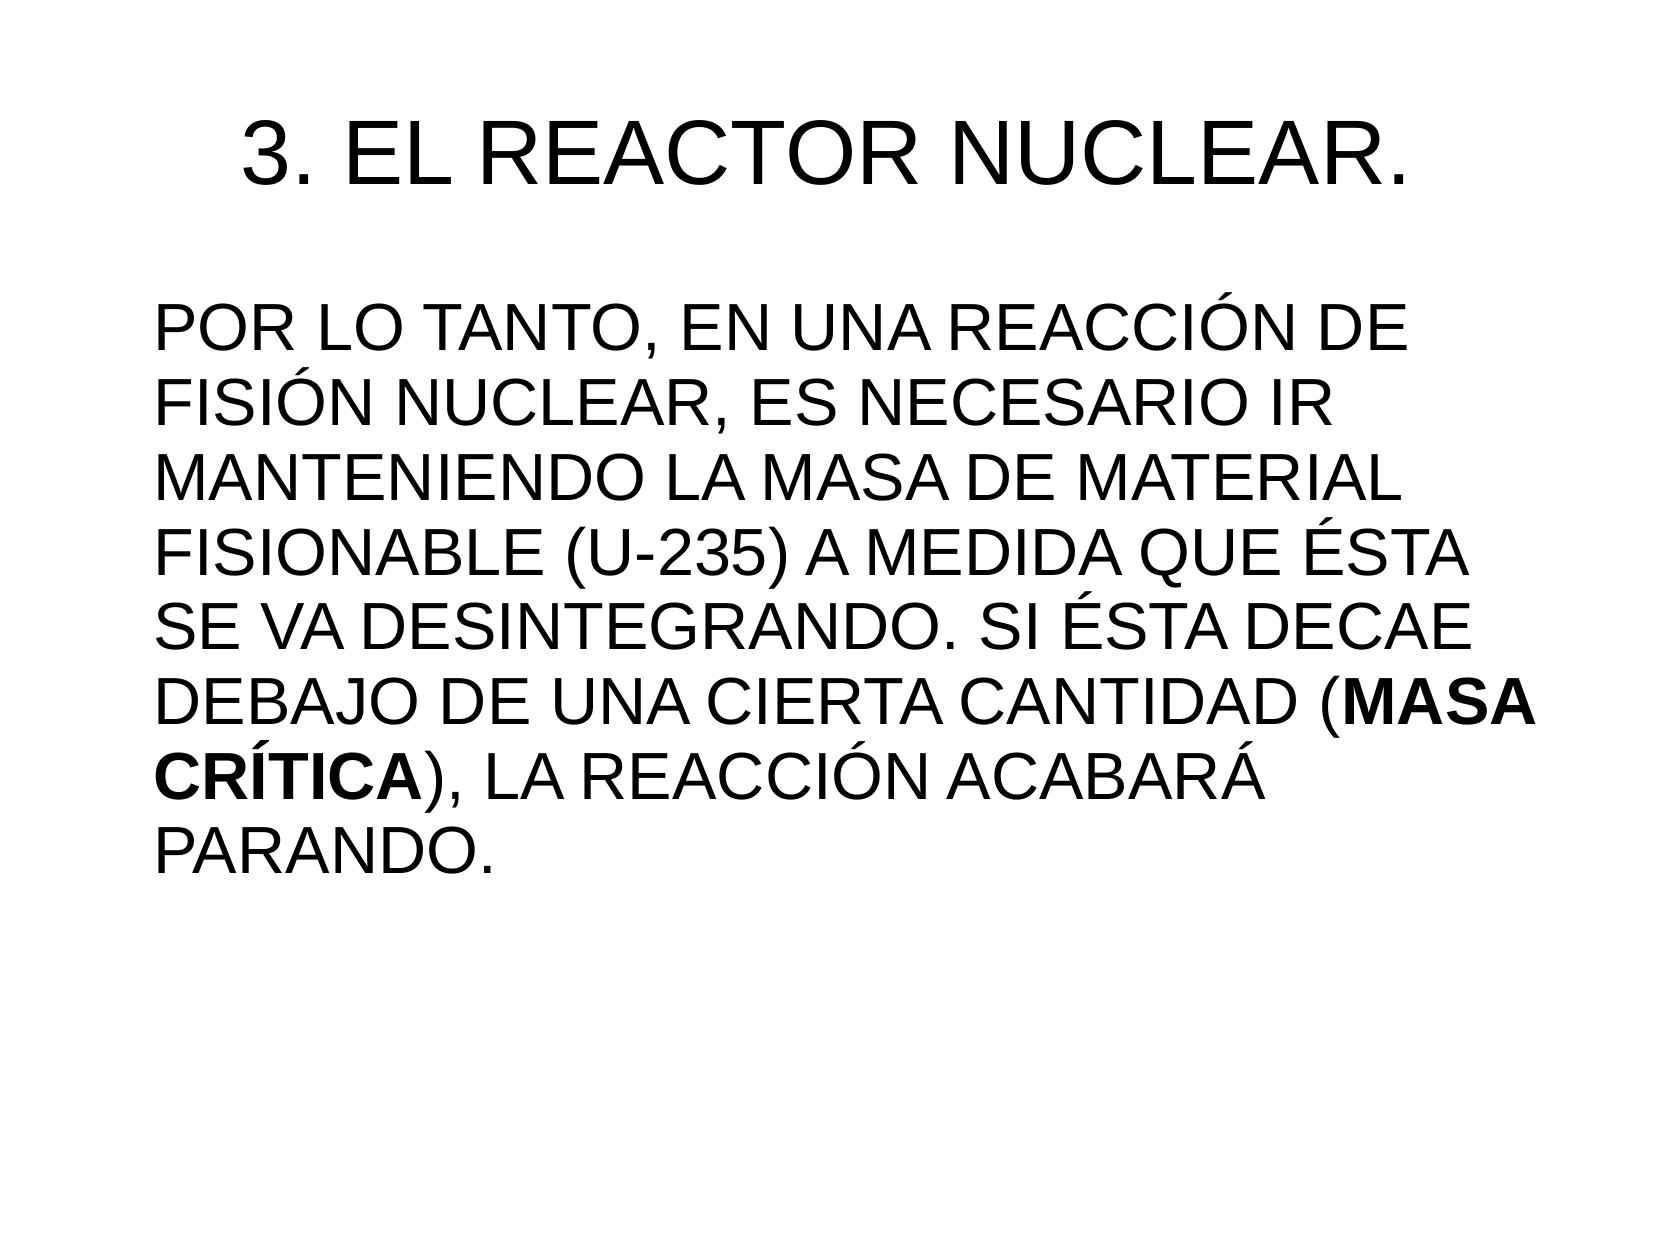

# 3. EL REACTOR NUCLEAR.
POR LO TANTO, EN UNA REACCIÓN DE FISIÓN NUCLEAR, ES NECESARIO IR MANTENIENDO LA MASA DE MATERIAL FISIONABLE (U-235) A MEDIDA QUE ÉSTA SE VA DESINTEGRANDO. SI ÉSTA DECAE DEBAJO DE UNA CIERTA CANTIDAD (MASA CRÍTICA), LA REACCIÓN ACABARÁ PARANDO.